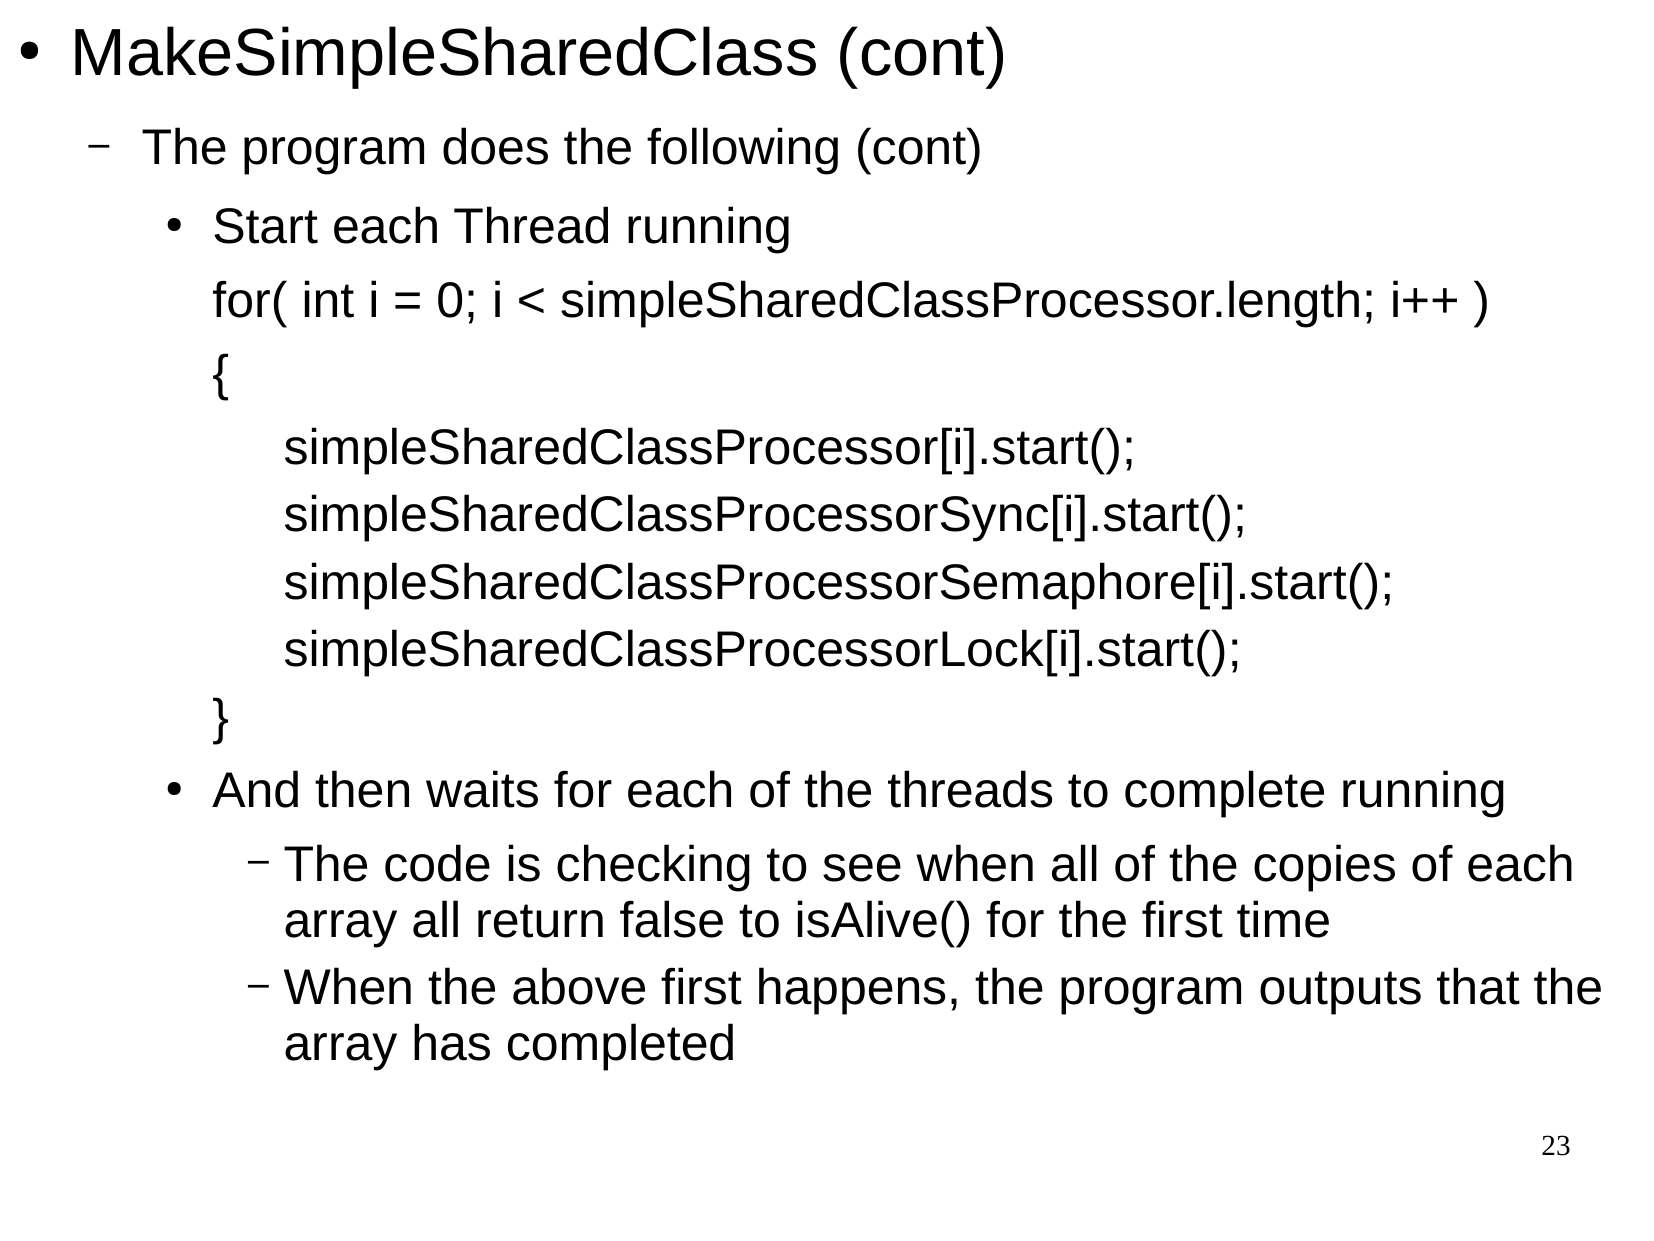

# MakeSimpleSharedClass (cont)
The program does the following (cont)
Start each Thread running
for( int i = 0; i < simpleSharedClassProcessor.length; i++ )
{
simpleSharedClassProcessor[i].start();
simpleSharedClassProcessorSync[i].start();
simpleSharedClassProcessorSemaphore[i].start();
simpleSharedClassProcessorLock[i].start();
}
And then waits for each of the threads to complete running
The code is checking to see when all of the copies of each array all return false to isAlive() for the first time
When the above first happens, the program outputs that the array has completed
23